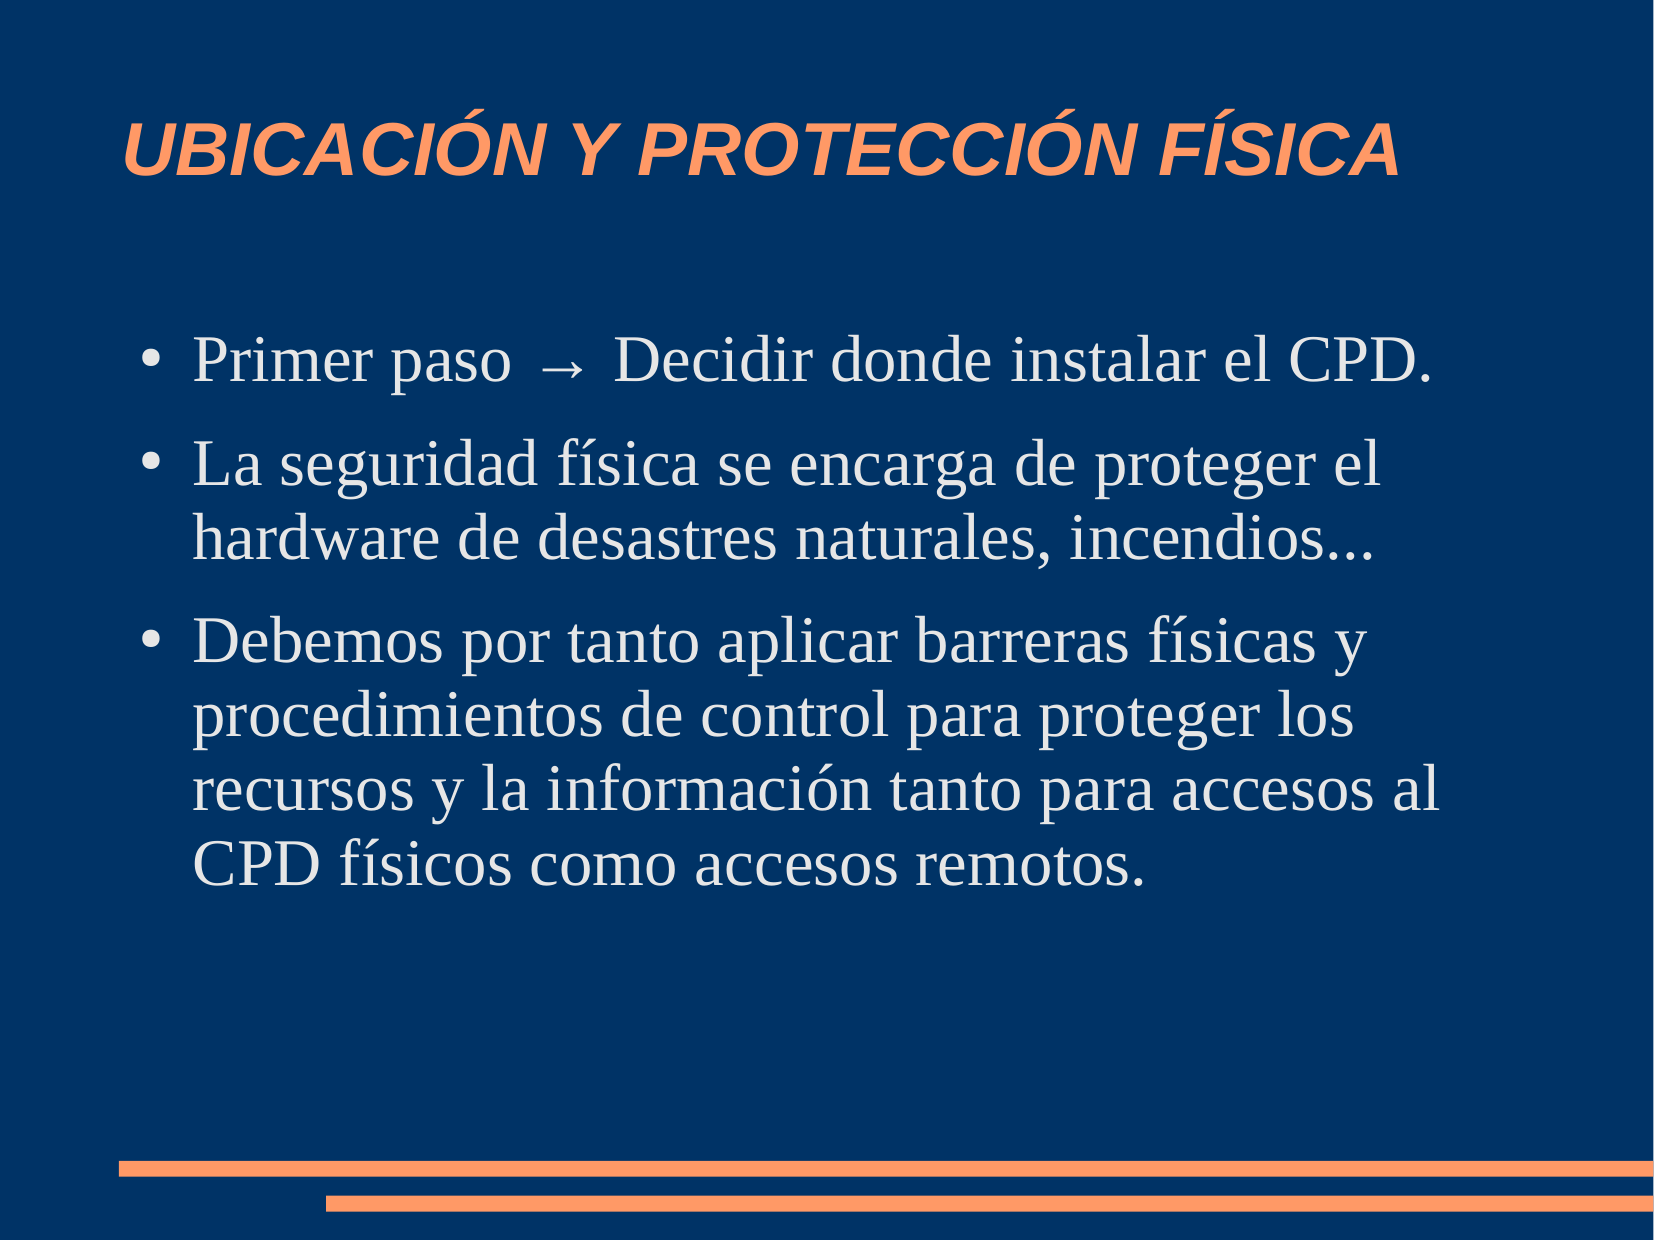

# UBICACIÓN Y PROTECCIÓN FÍSICA
Primer paso → Decidir donde instalar el CPD.
La seguridad física se encarga de proteger el hardware de desastres naturales, incendios...
Debemos por tanto aplicar barreras físicas y procedimientos de control para proteger los recursos y la información tanto para accesos al CPD físicos como accesos remotos.